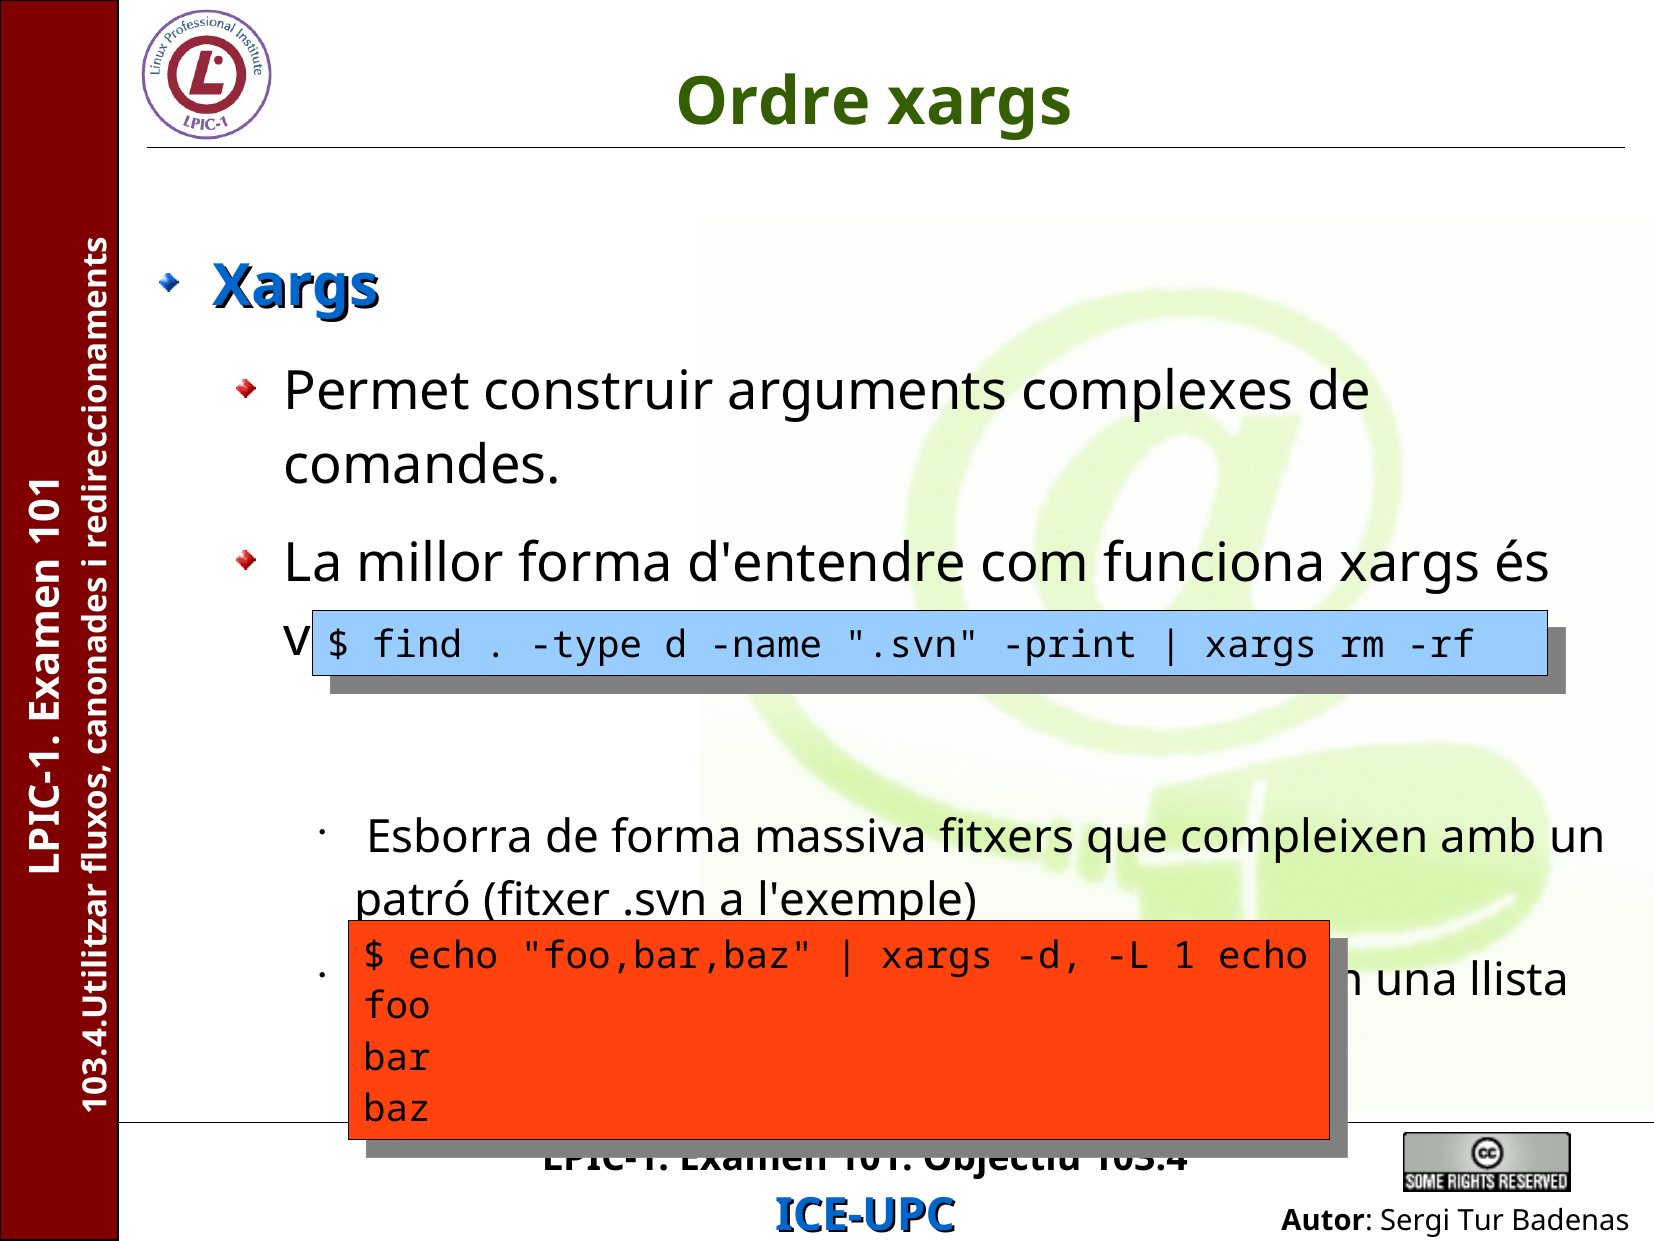

# Ordre xargs
Xargs
Permet construir arguments complexes de comandes.
La millor forma d'entendre com funciona xargs és veure un exemple:
 Esborra de forma massiva fitxers que compleixen amb un patró (fitxer .svn a l'exemple)
Té moltes opcions. Convertir llista en comes en una llista
$ find . -type d -name ".svn" -print | xargs rm -rf
$ echo "foo,bar,baz" | xargs -d, -L 1 echo
foo
bar
baz